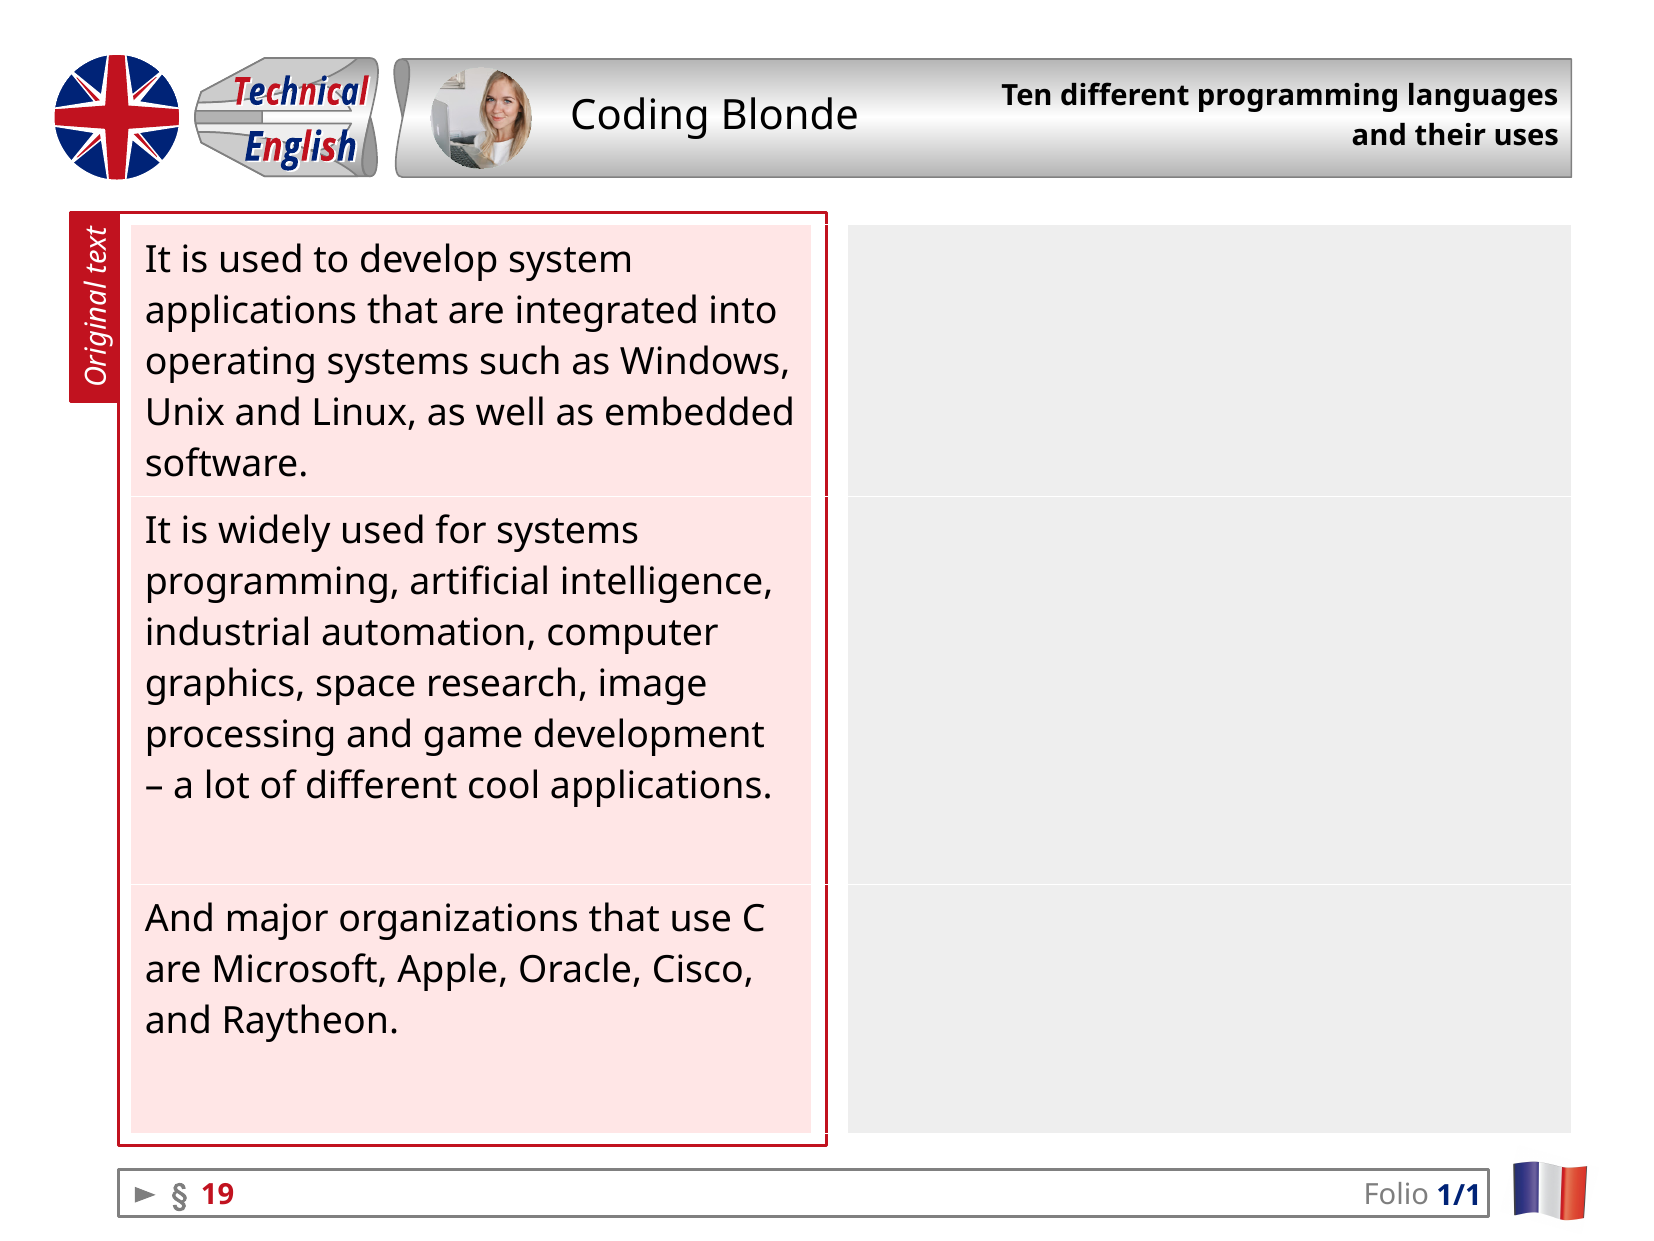

#
| It is used to develop system applications that are integrated into operating systems such as Windows, Unix and Linux, as well as embedded software. | | |
| --- | --- | --- |
| It is widely used for systems programming, artificial intelligence, industrial automation, computer graphics, space research, image processing and game development – a lot of different cool applications. | | |
| And major organizations that use C are Microsoft, Apple, Oracle, Cisco, and Raytheon. | | |
19
1/1